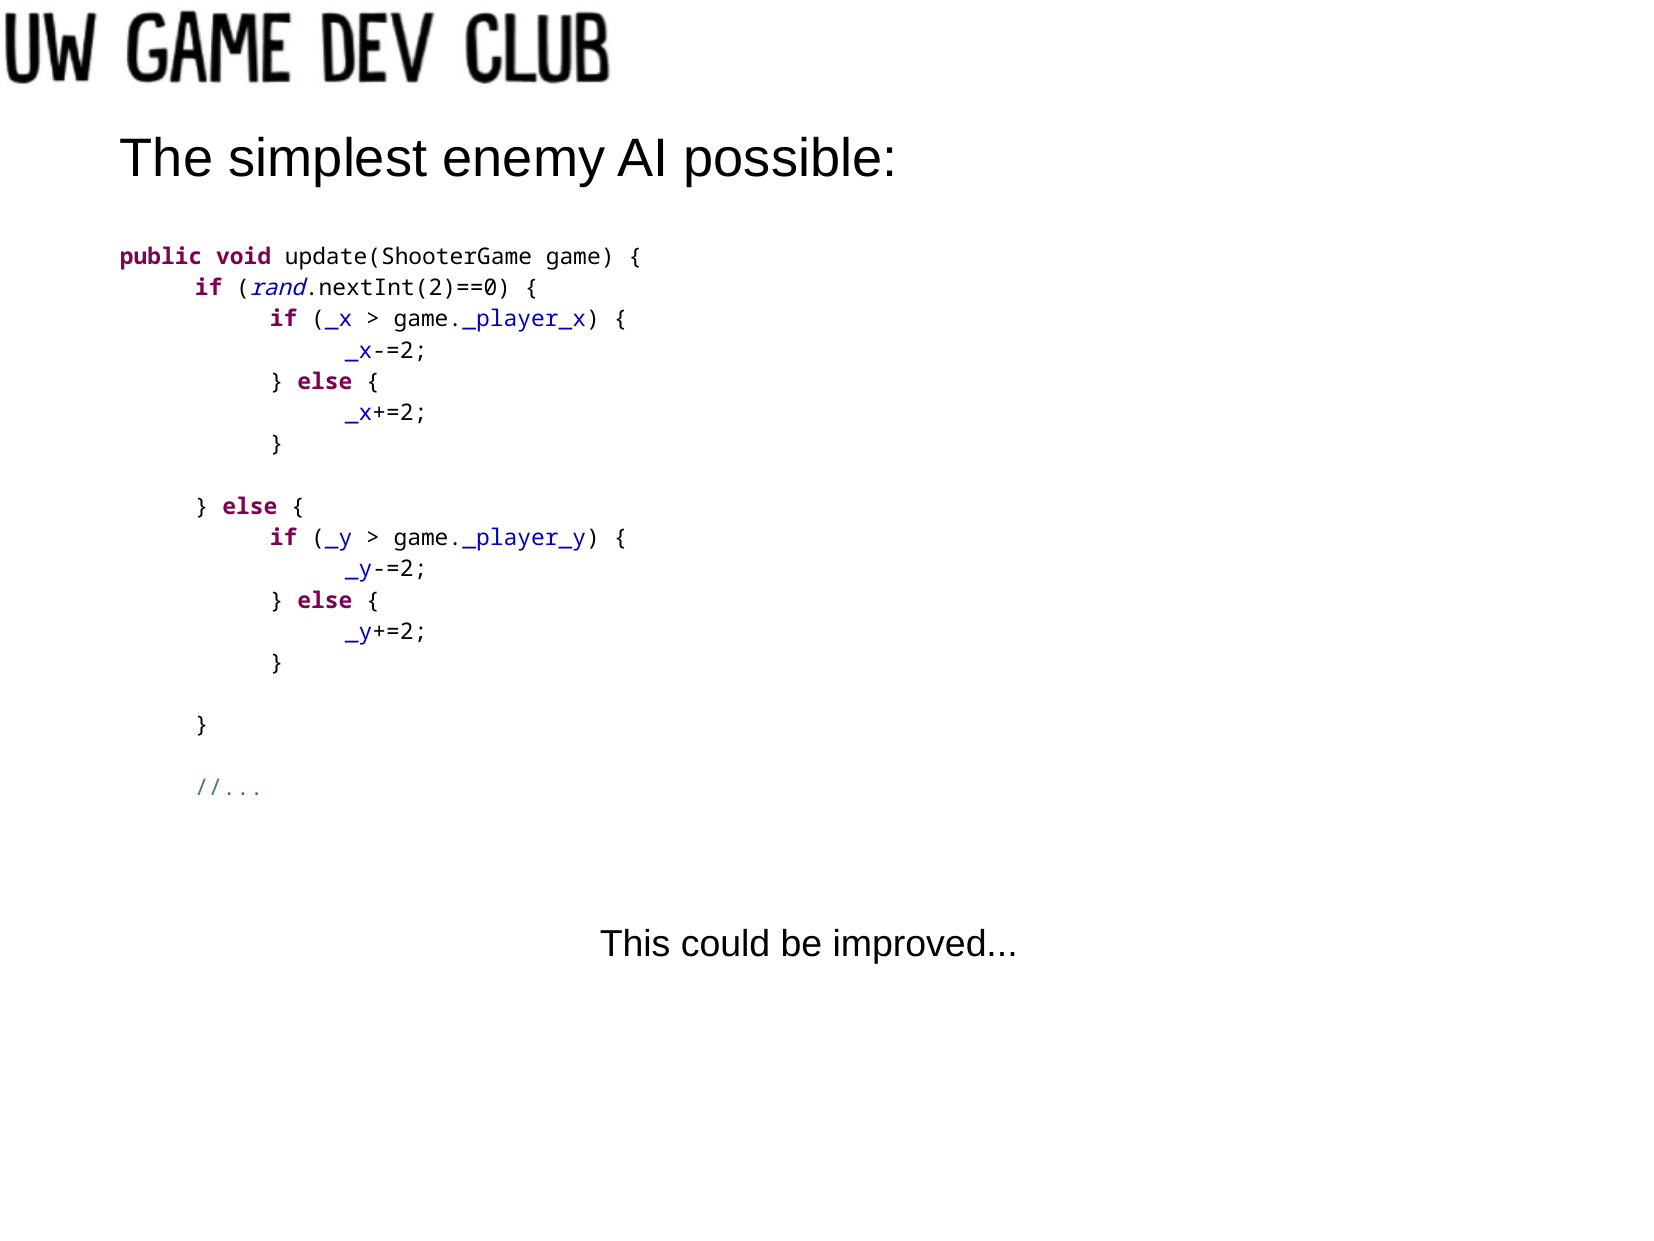

The simplest enemy AI possible:
		public void update(ShooterGame game) {
			if (rand.nextInt(2)==0) {
				if (_x > game._player_x) {
					_x-=2;
				} else {
					_x+=2;
				}
			} else {
				if (_y > game._player_y) {
					_y-=2;
				} else {
					_y+=2;
				}
			}
			//...
This could be improved...